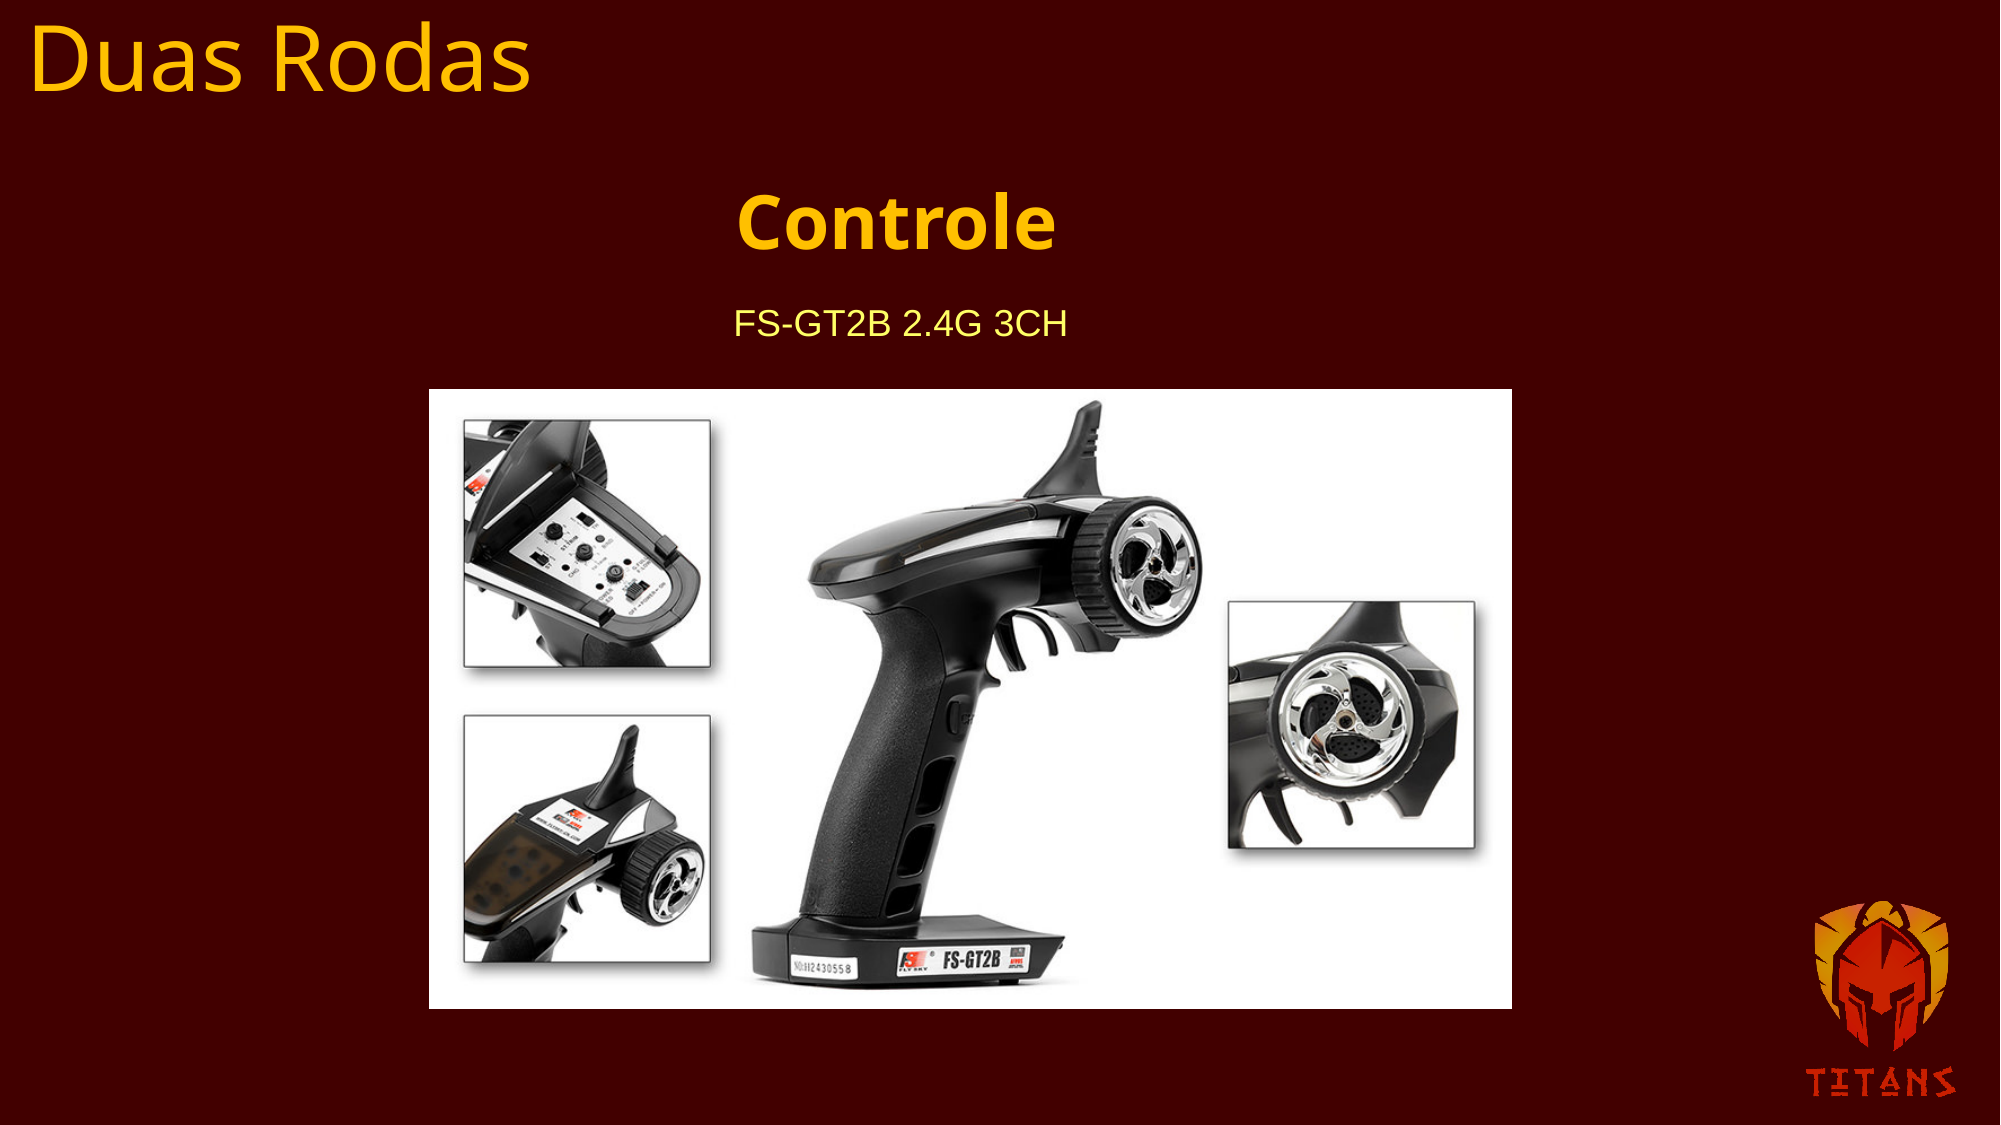

# Duas Rodas
Controle
FS-GT2B 2.4G 3CH